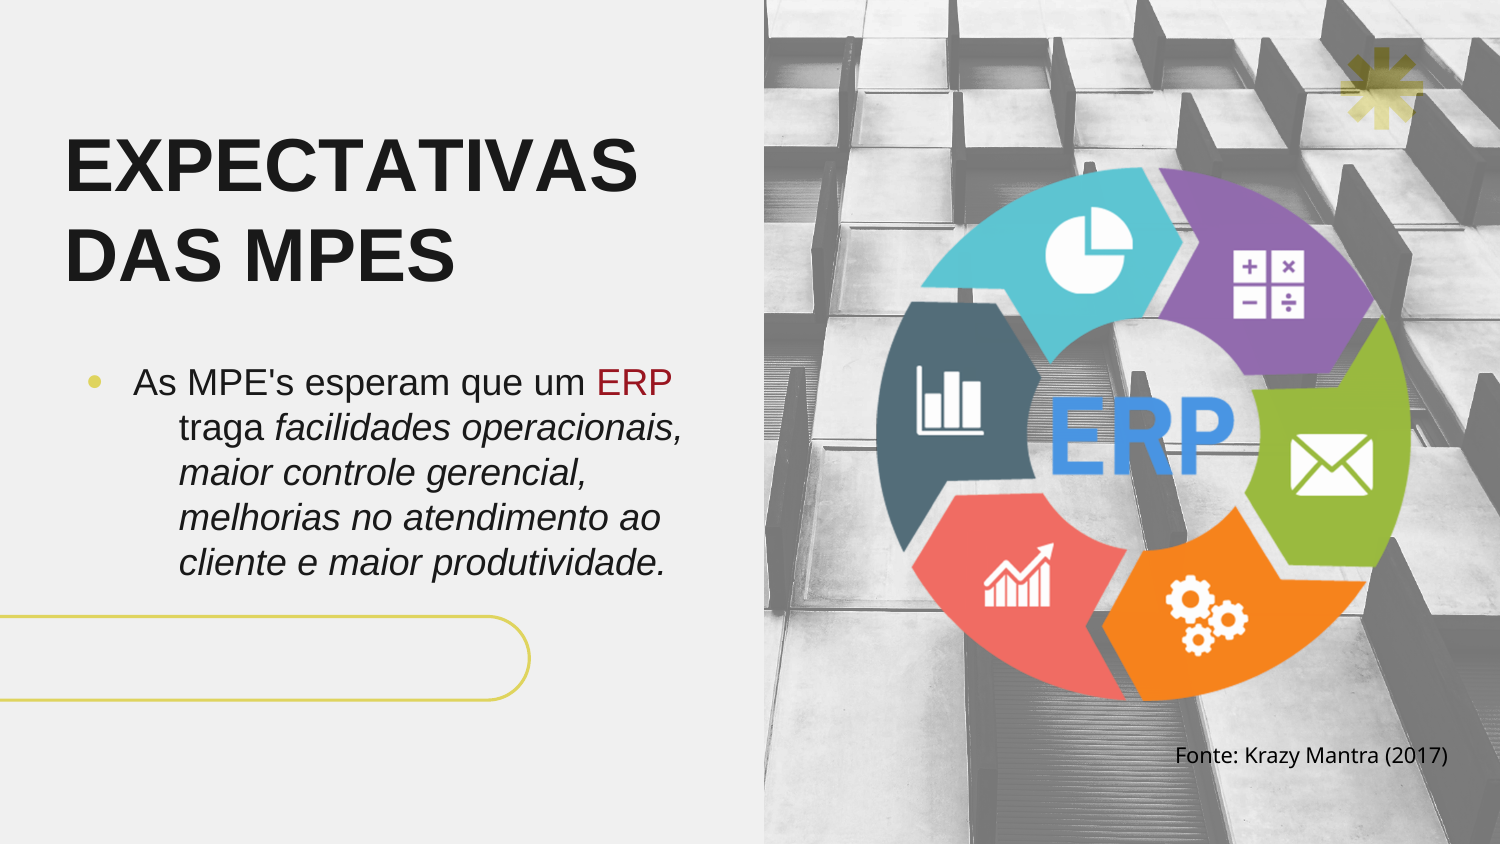

# EXPECTATIVAS DAS MPES
As MPE's esperam que um ERP traga facilidades operacionais, maior controle gerencial, melhorias no atendimento ao cliente e maior produtividade.
Fonte: Krazy Mantra (2017)